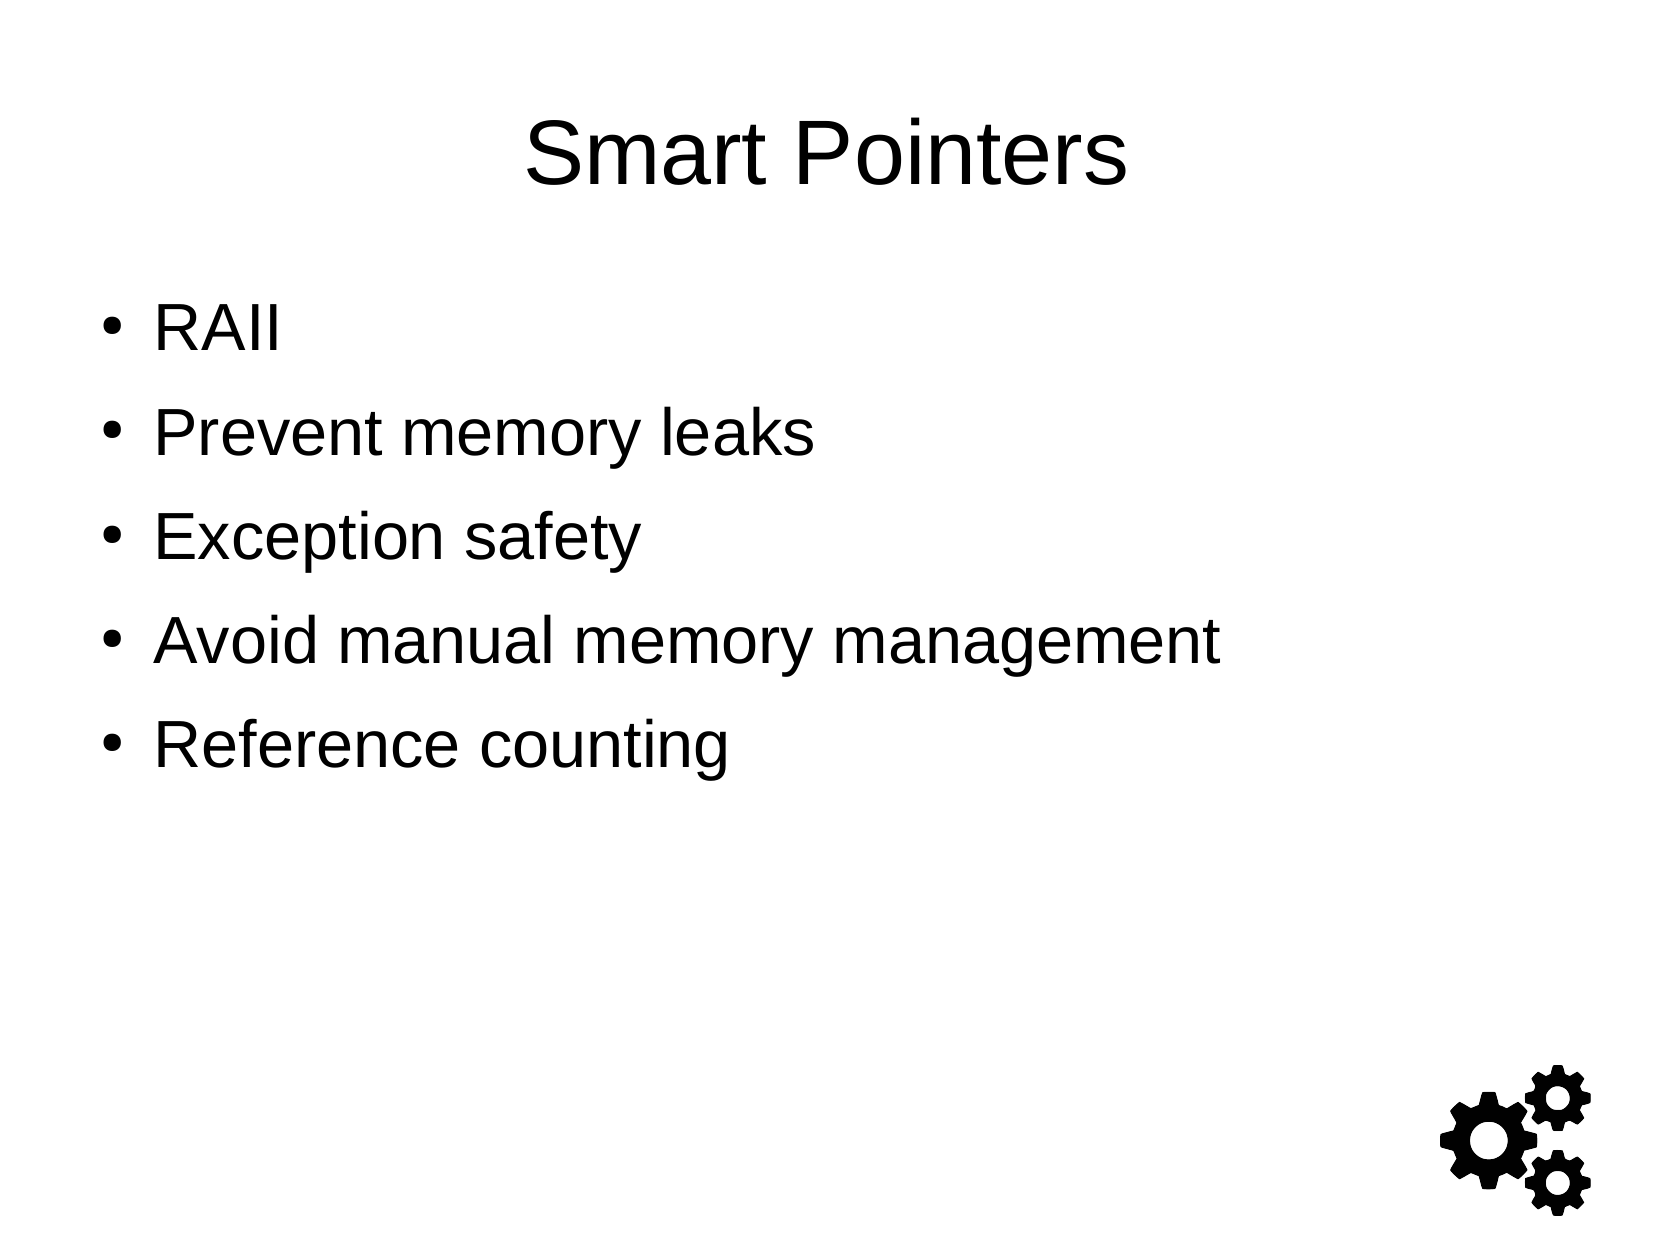

# Smart Pointers
RAII
Prevent memory leaks
Exception safety
Avoid manual memory management
Reference counting